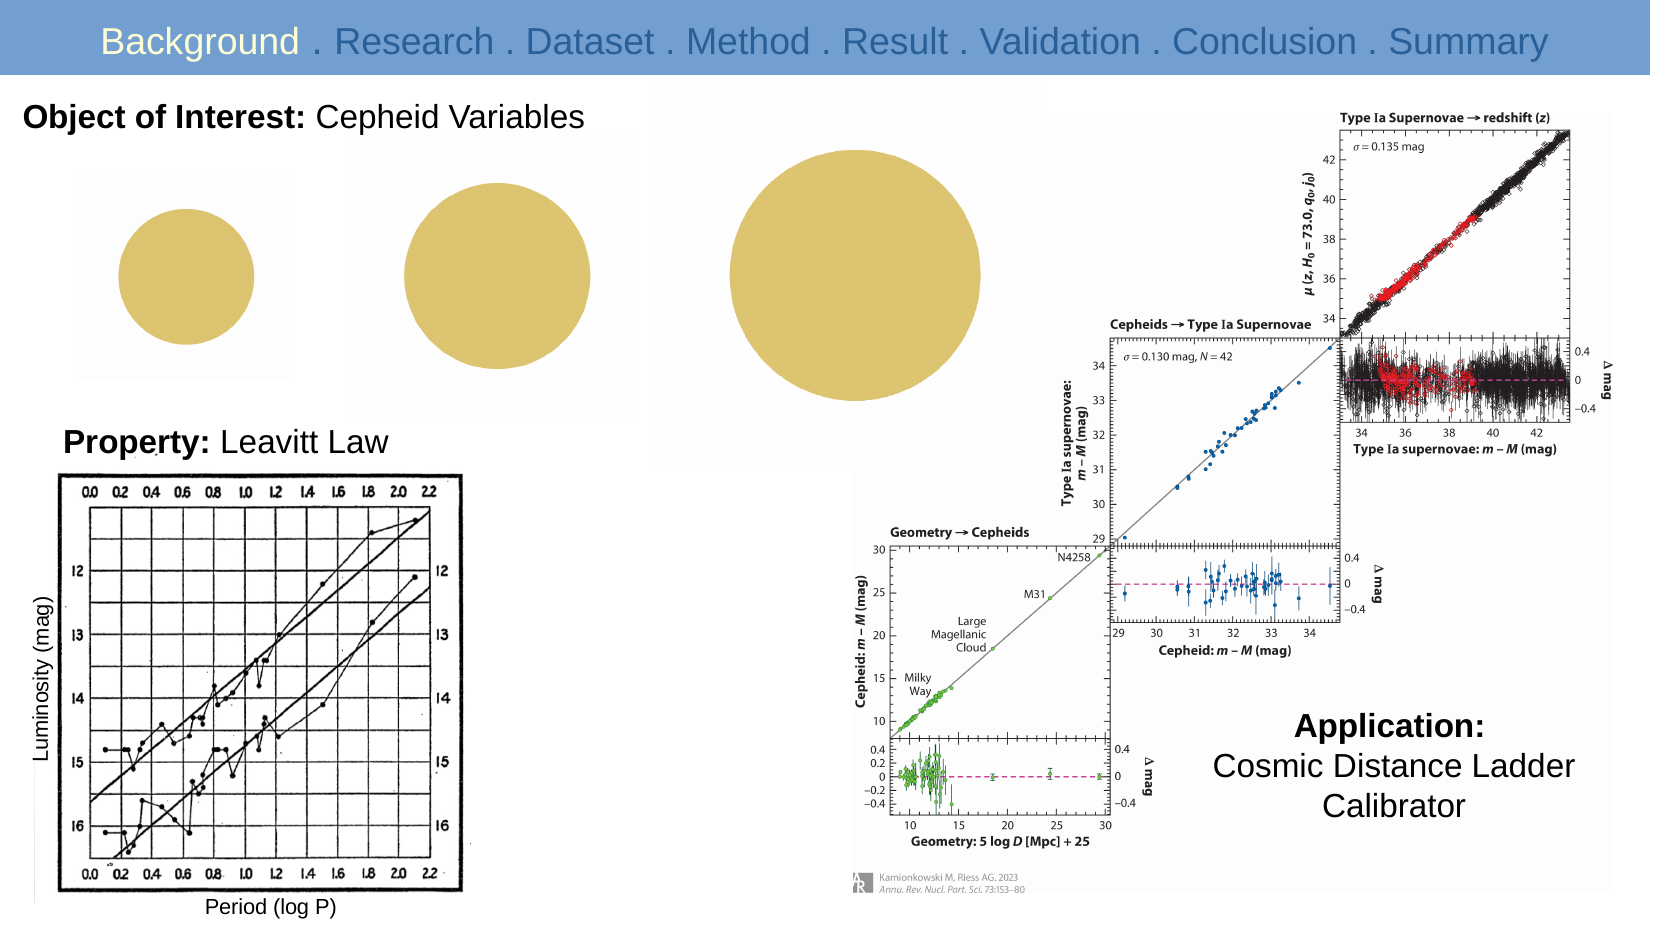

Background . Research . Dataset . Method . Result . Validation . Conclusion . Summary
Object of Interest: Cepheid Variables
Property: Leavitt Law
Luminosity (mag)
Application:
Cosmic Distance Ladder Calibrator
4
Period (log P)